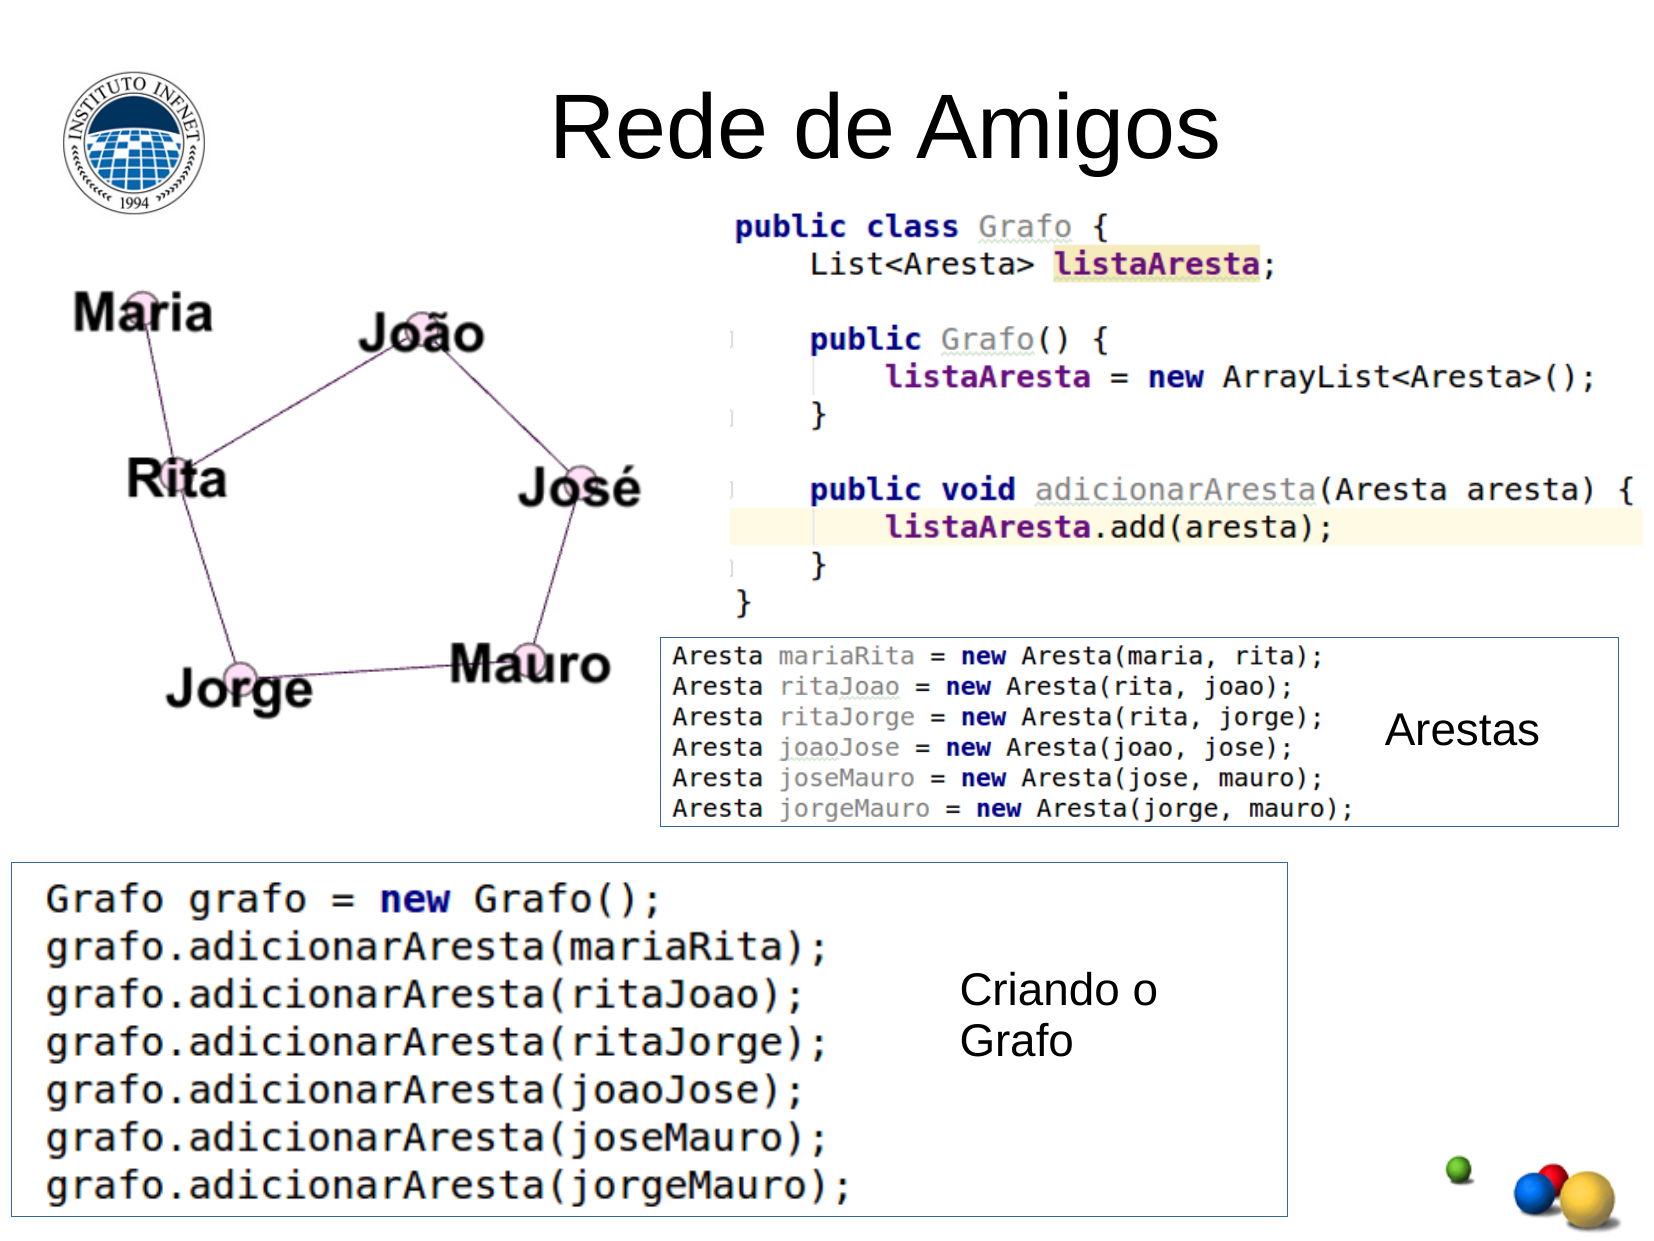

# Rede de Amigos
Arestas
Criando o Grafo